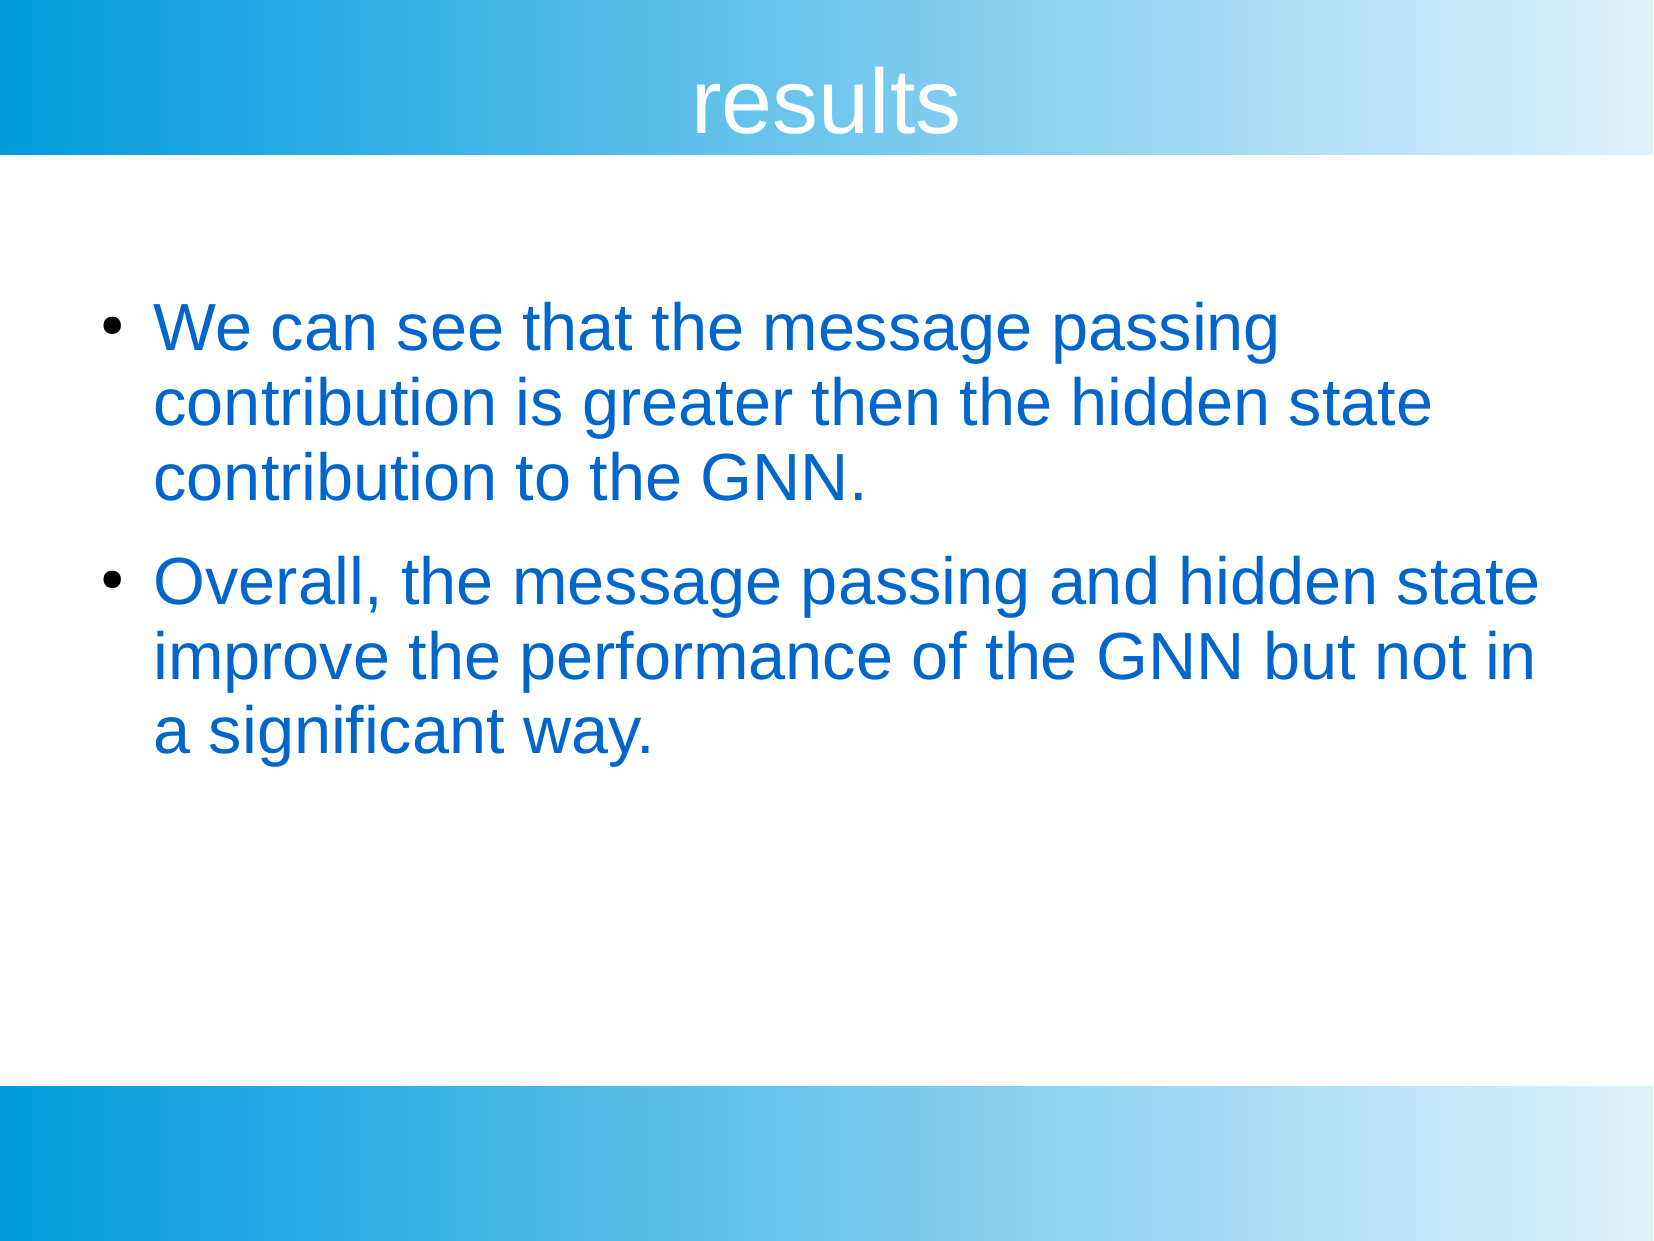

# results
We can see that the message passing contribution is greater then the hidden state contribution to the GNN.
Overall, the message passing and hidden state improve the performance of the GNN but not in a significant way.